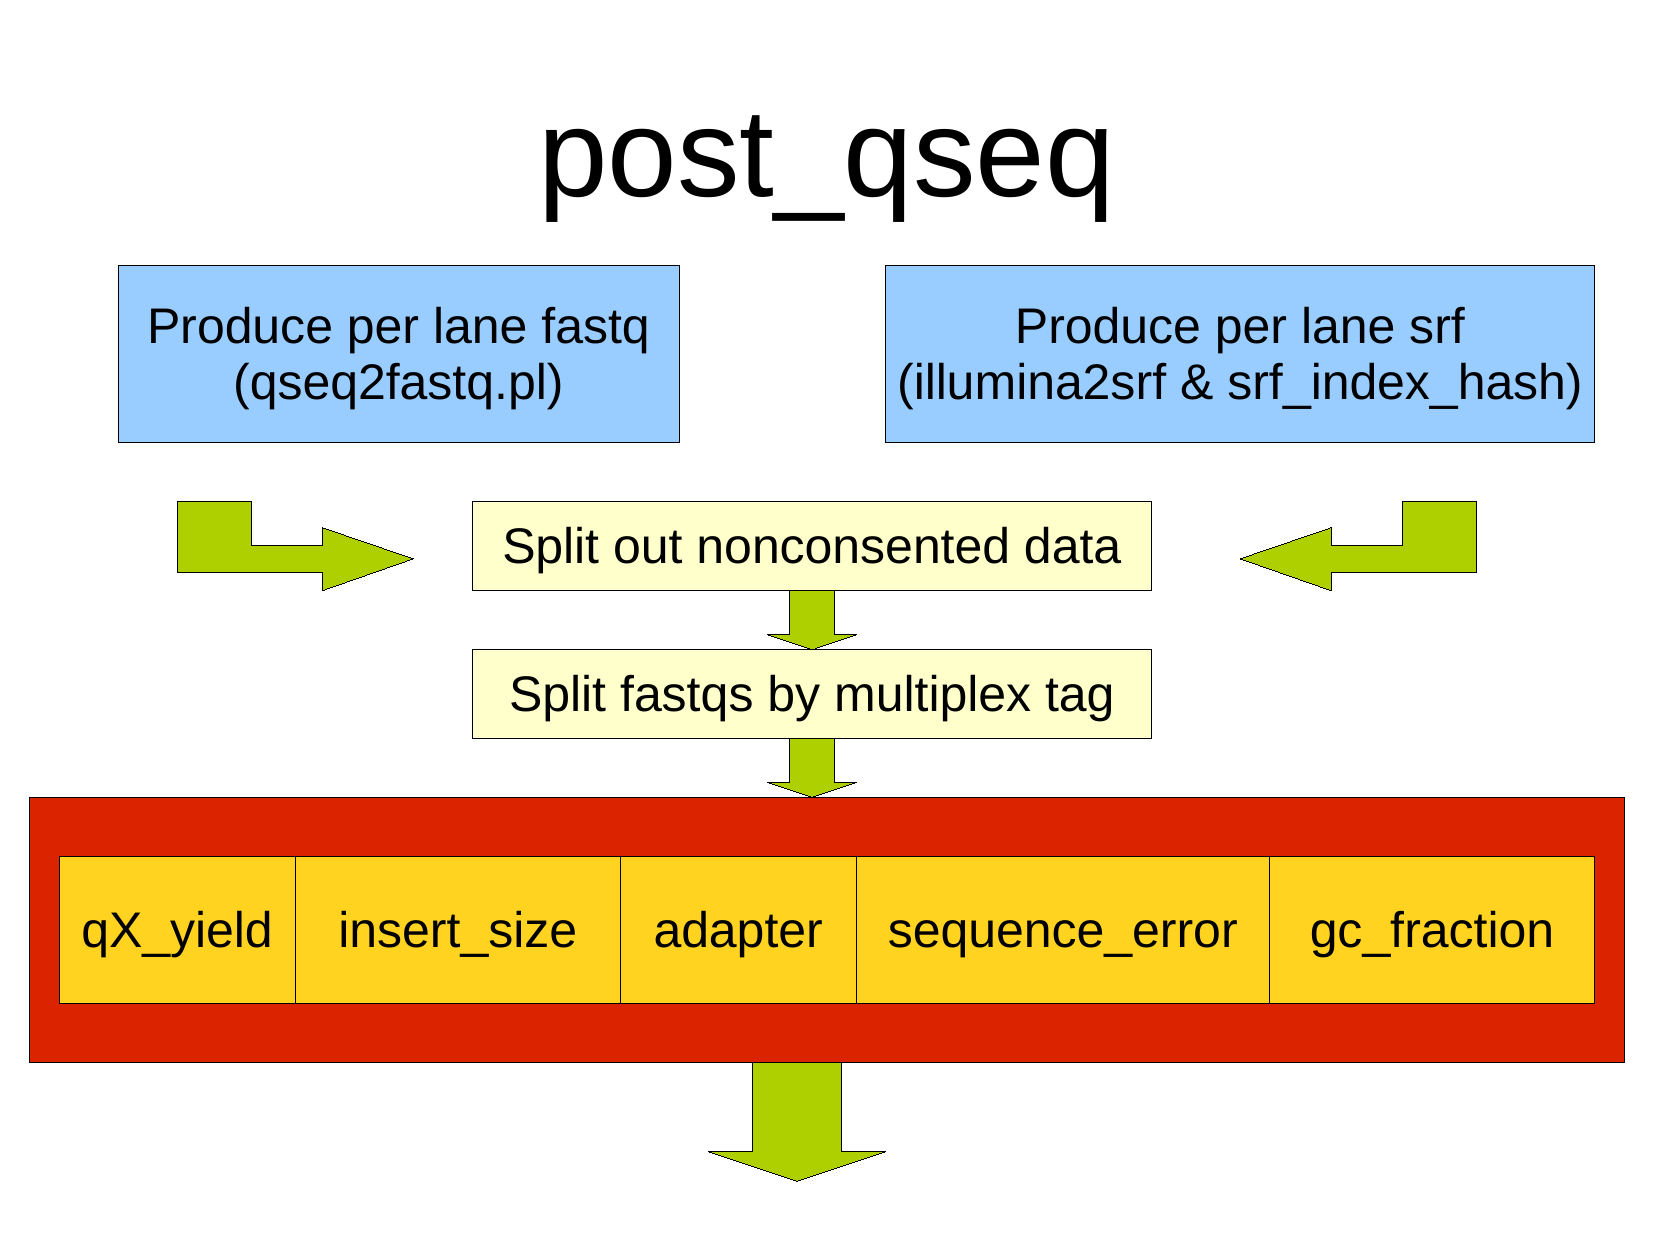

# post_qseq
Produce per lane fastq
(qseq2fastq.pl)
Produce per lane srf
(illumina2srf & srf_index_hash)
Split out nonconsented data
Split fastqs by multiplex tag
qX_yield
insert_size
adapter
sequence_error
gc_fraction